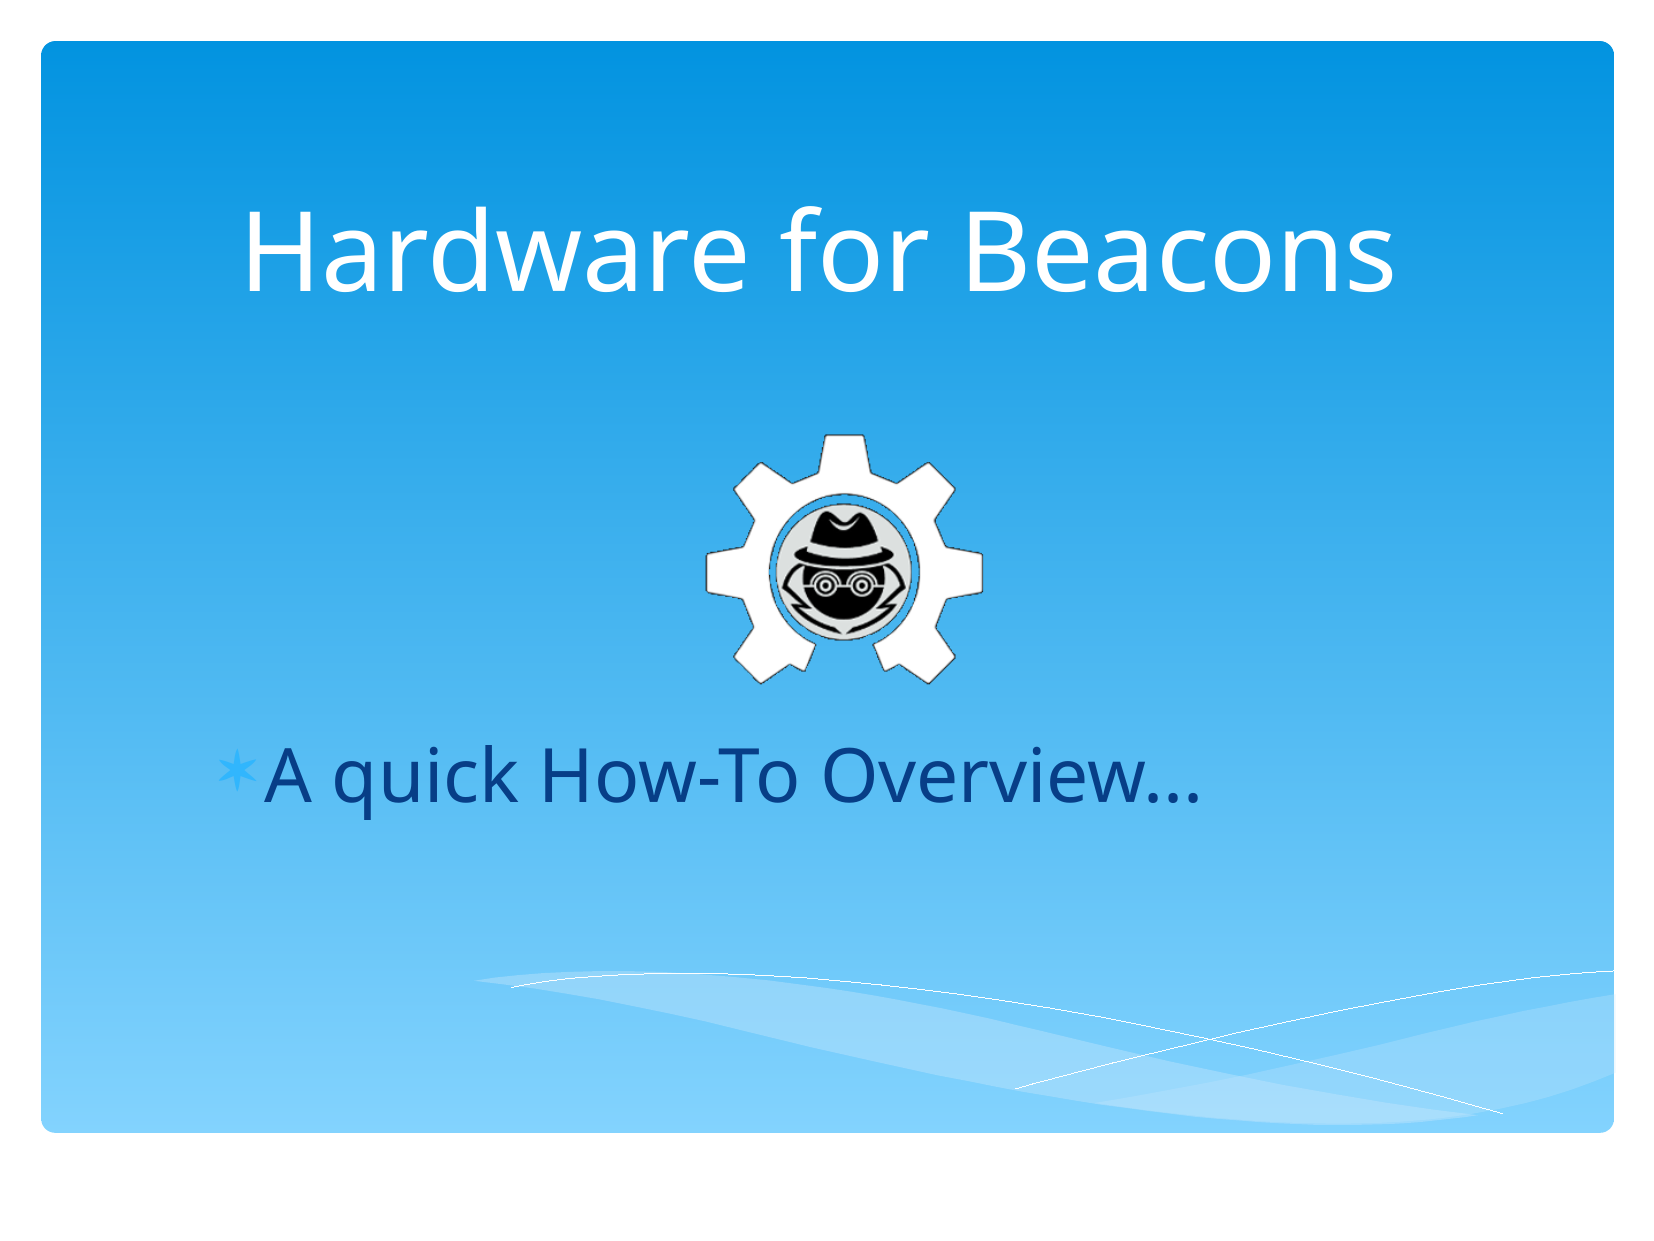

# Hardware for Beacons
A quick How-To Overview...